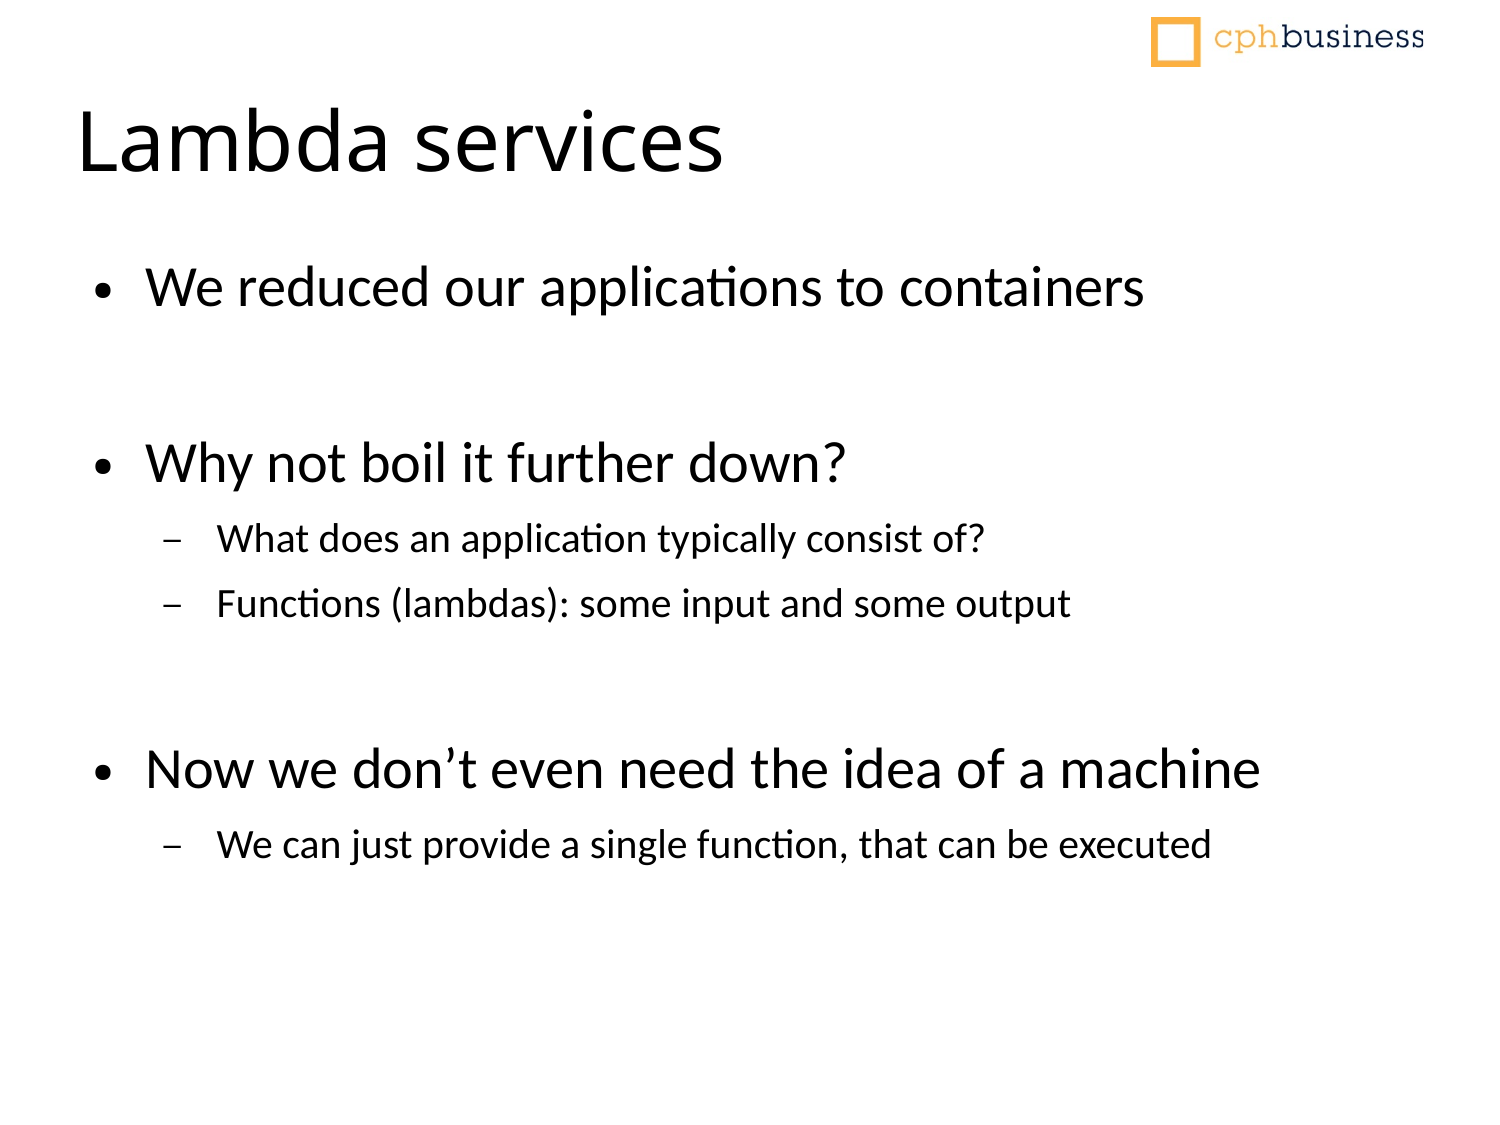

# Lambda services
We reduced our applications to containers
Why not boil it further down?
What does an application typically consist of?
Functions (lambdas): some input and some output
Now we don’t even need the idea of a machine
We can just provide a single function, that can be executed